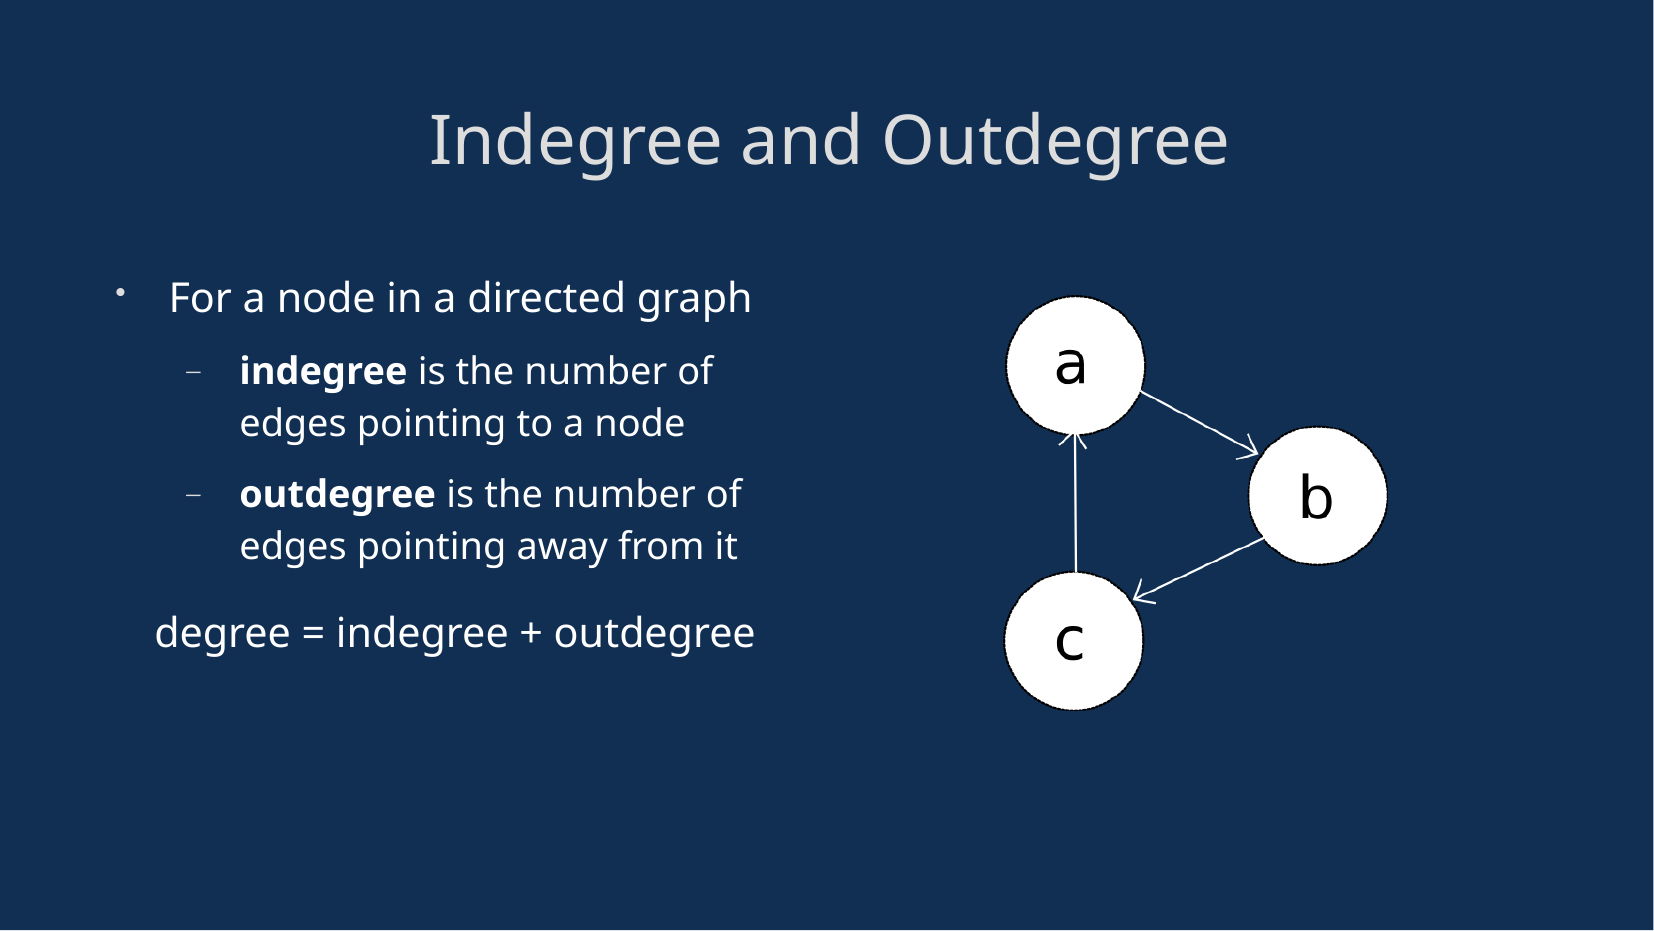

# Indegree and Outdegree
For a node in a directed graph
indegree is the number of edges pointing to a node
outdegree is the number of edges pointing away from it
degree = indegree + outdegree